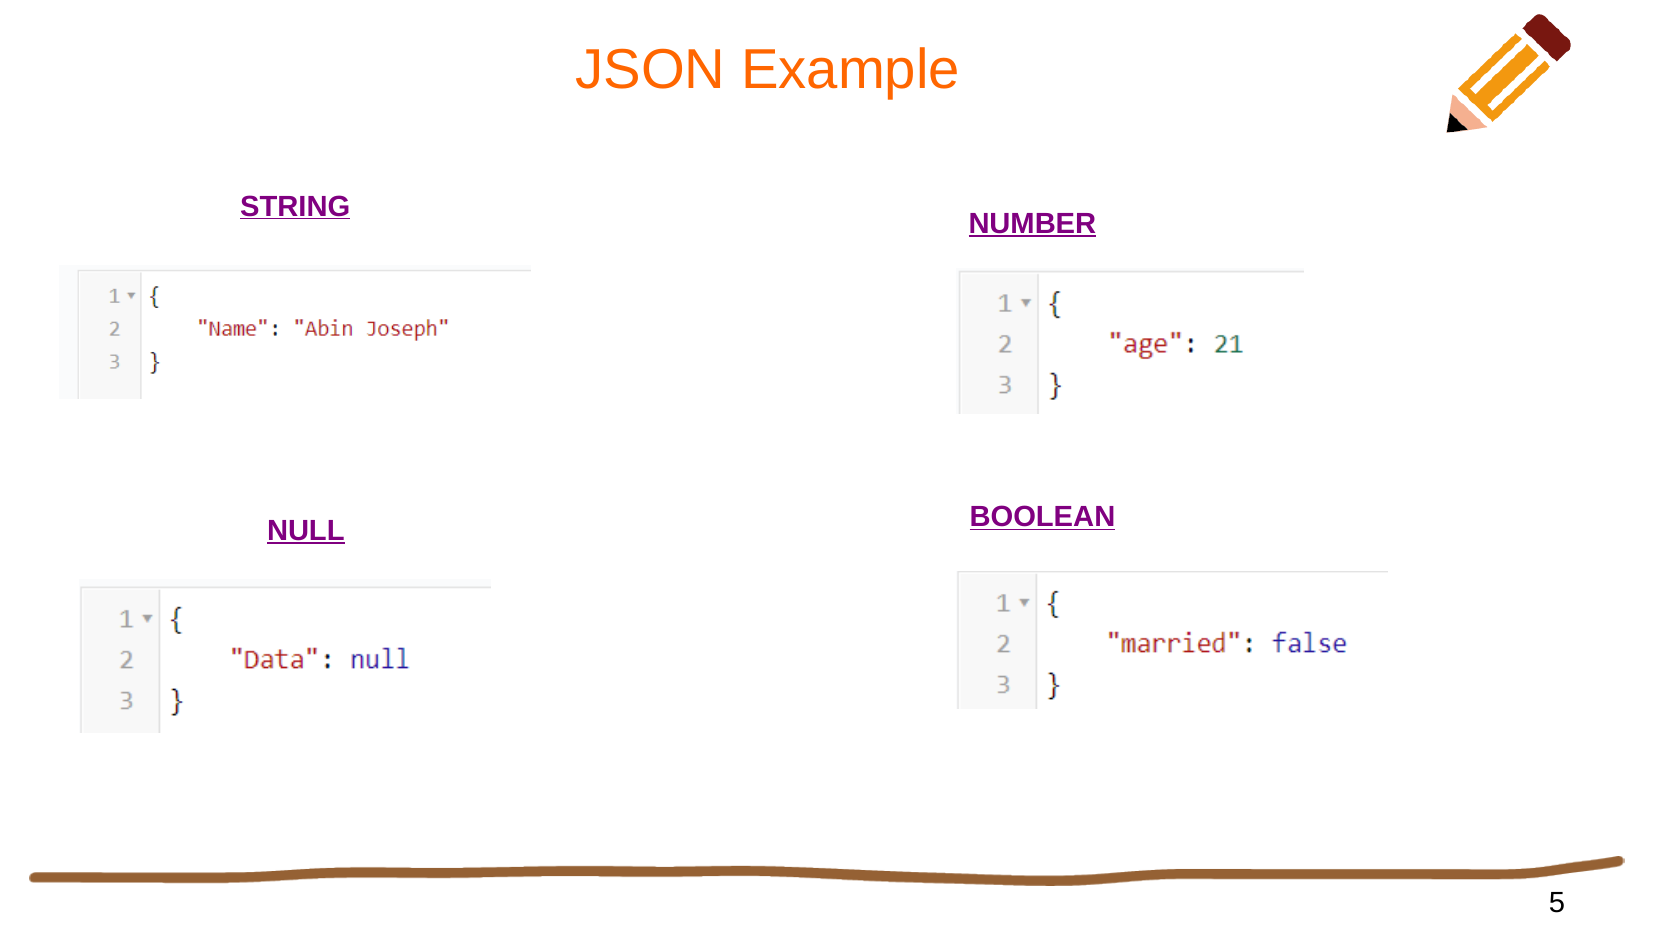

# JSON Example
STRING
NUMBER
BOOLEAN
NULL
5